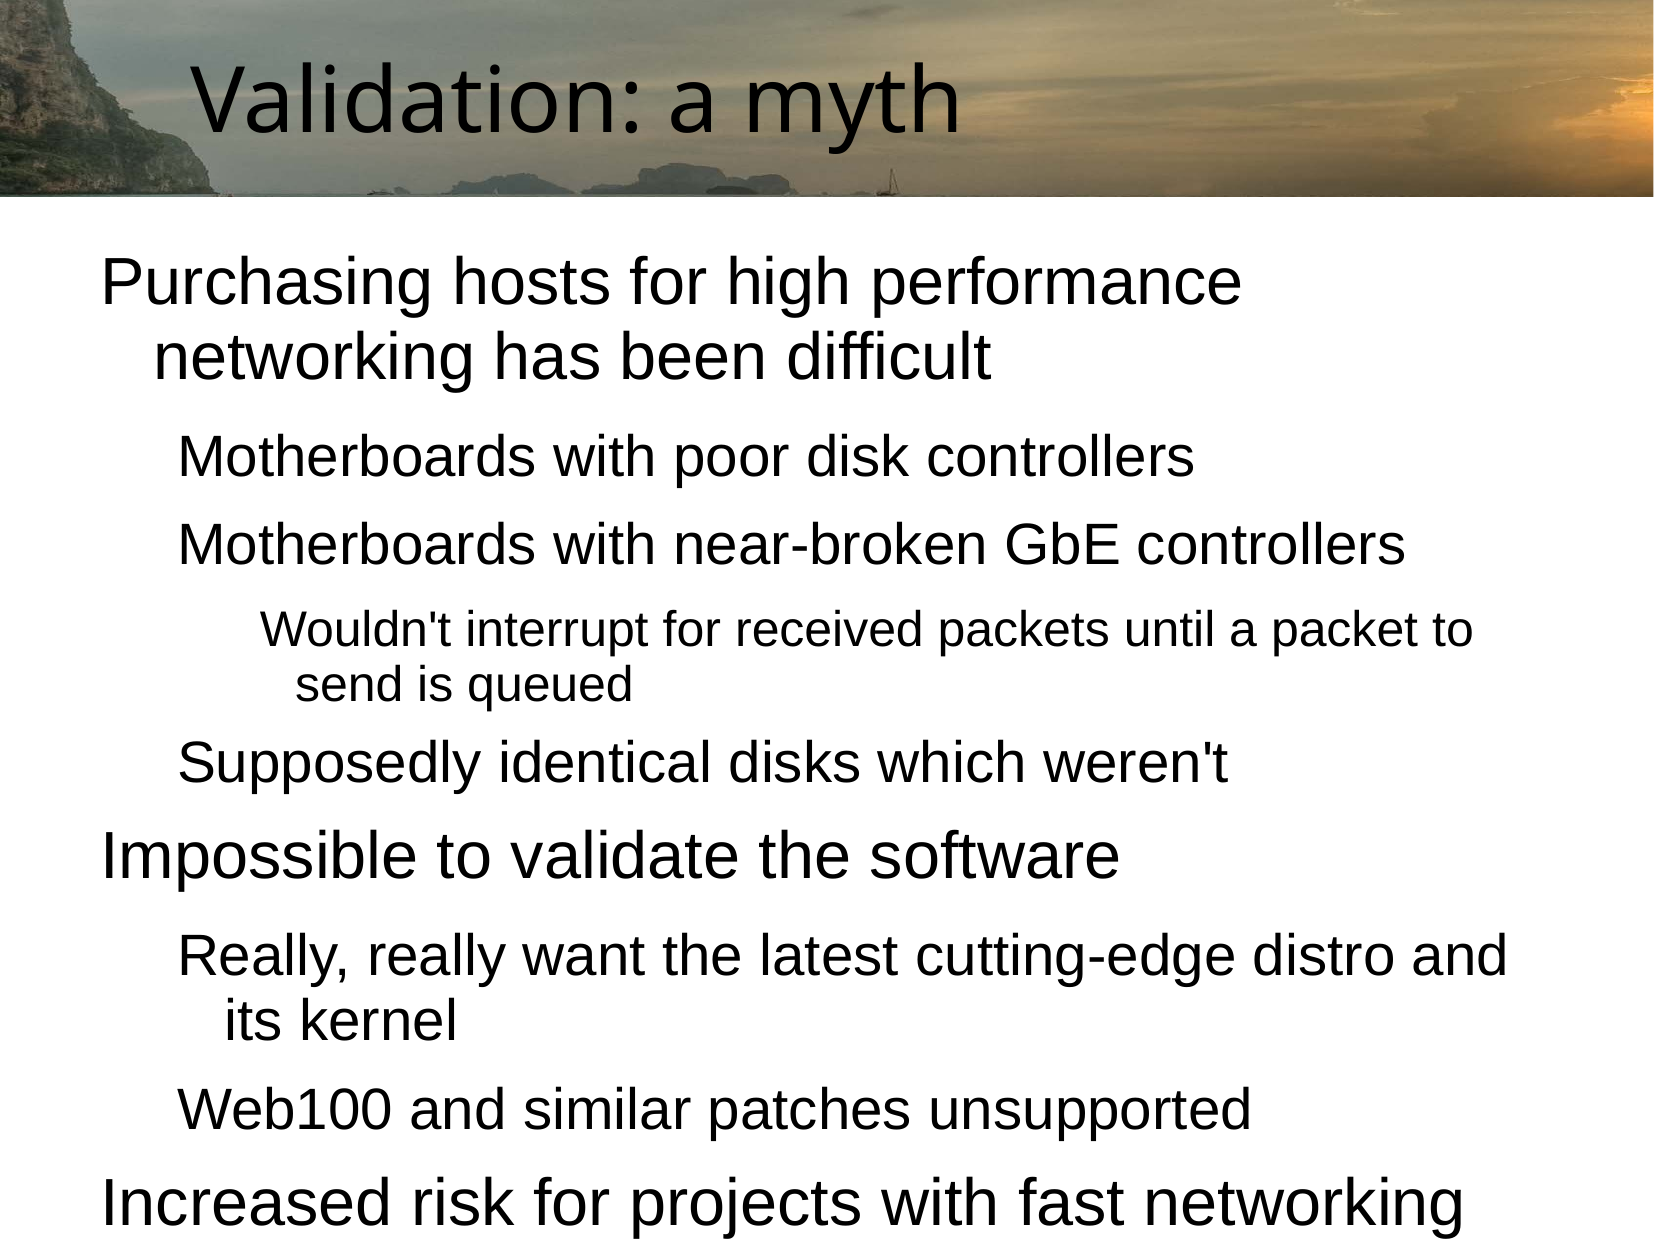

# Validation: a myth
Purchasing hosts for high performance networking has been difficult
Motherboards with poor disk controllers
Motherboards with near-broken GbE controllers
Wouldn't interrupt for received packets until a packet to send is queued
Supposedly identical disks which weren't
Impossible to validate the software
Really, really want the latest cutting-edge distro and its kernel
Web100 and similar patches unsupported
Increased risk for projects with fast networking